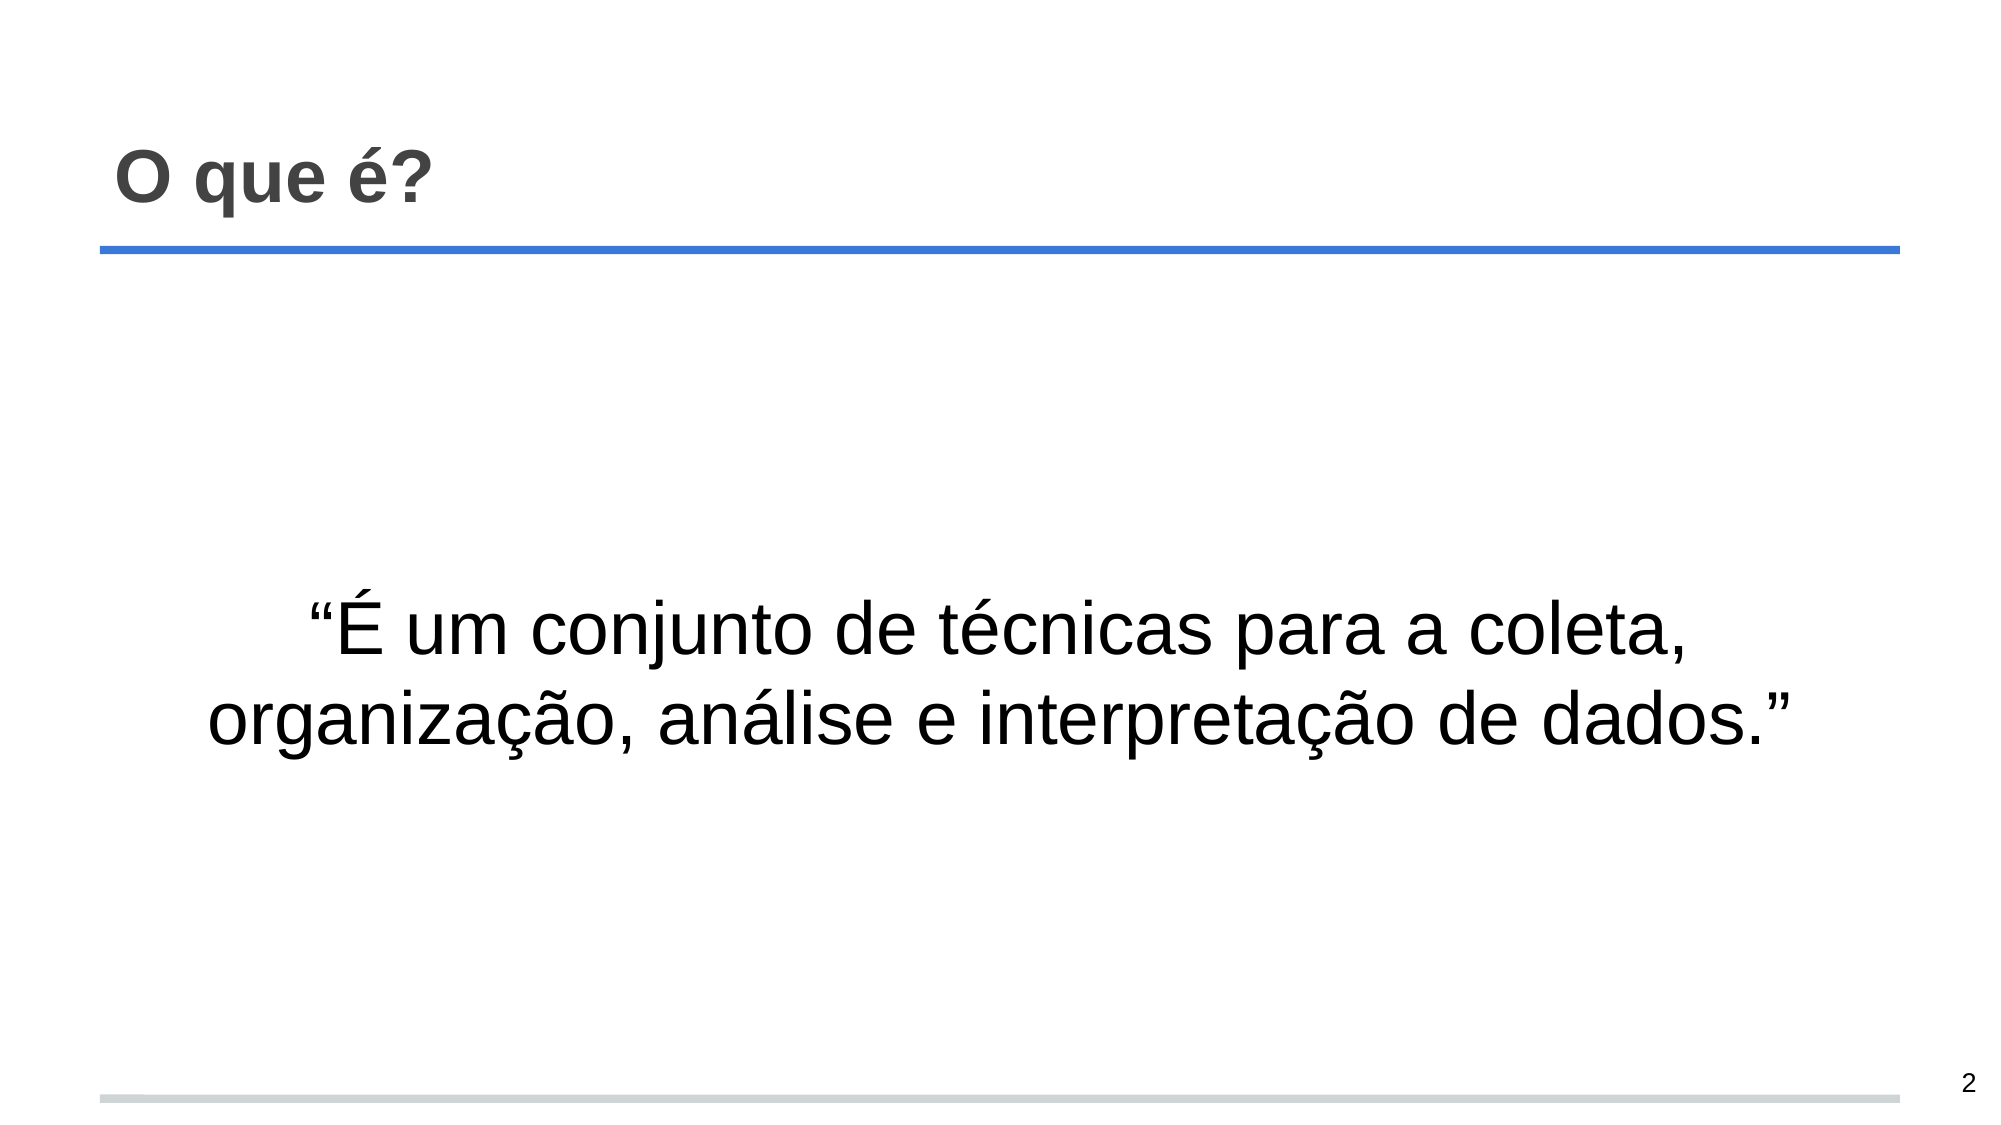

# O que é?
“É um conjunto de técnicas para a coleta, organização, análise e interpretação de dados.”